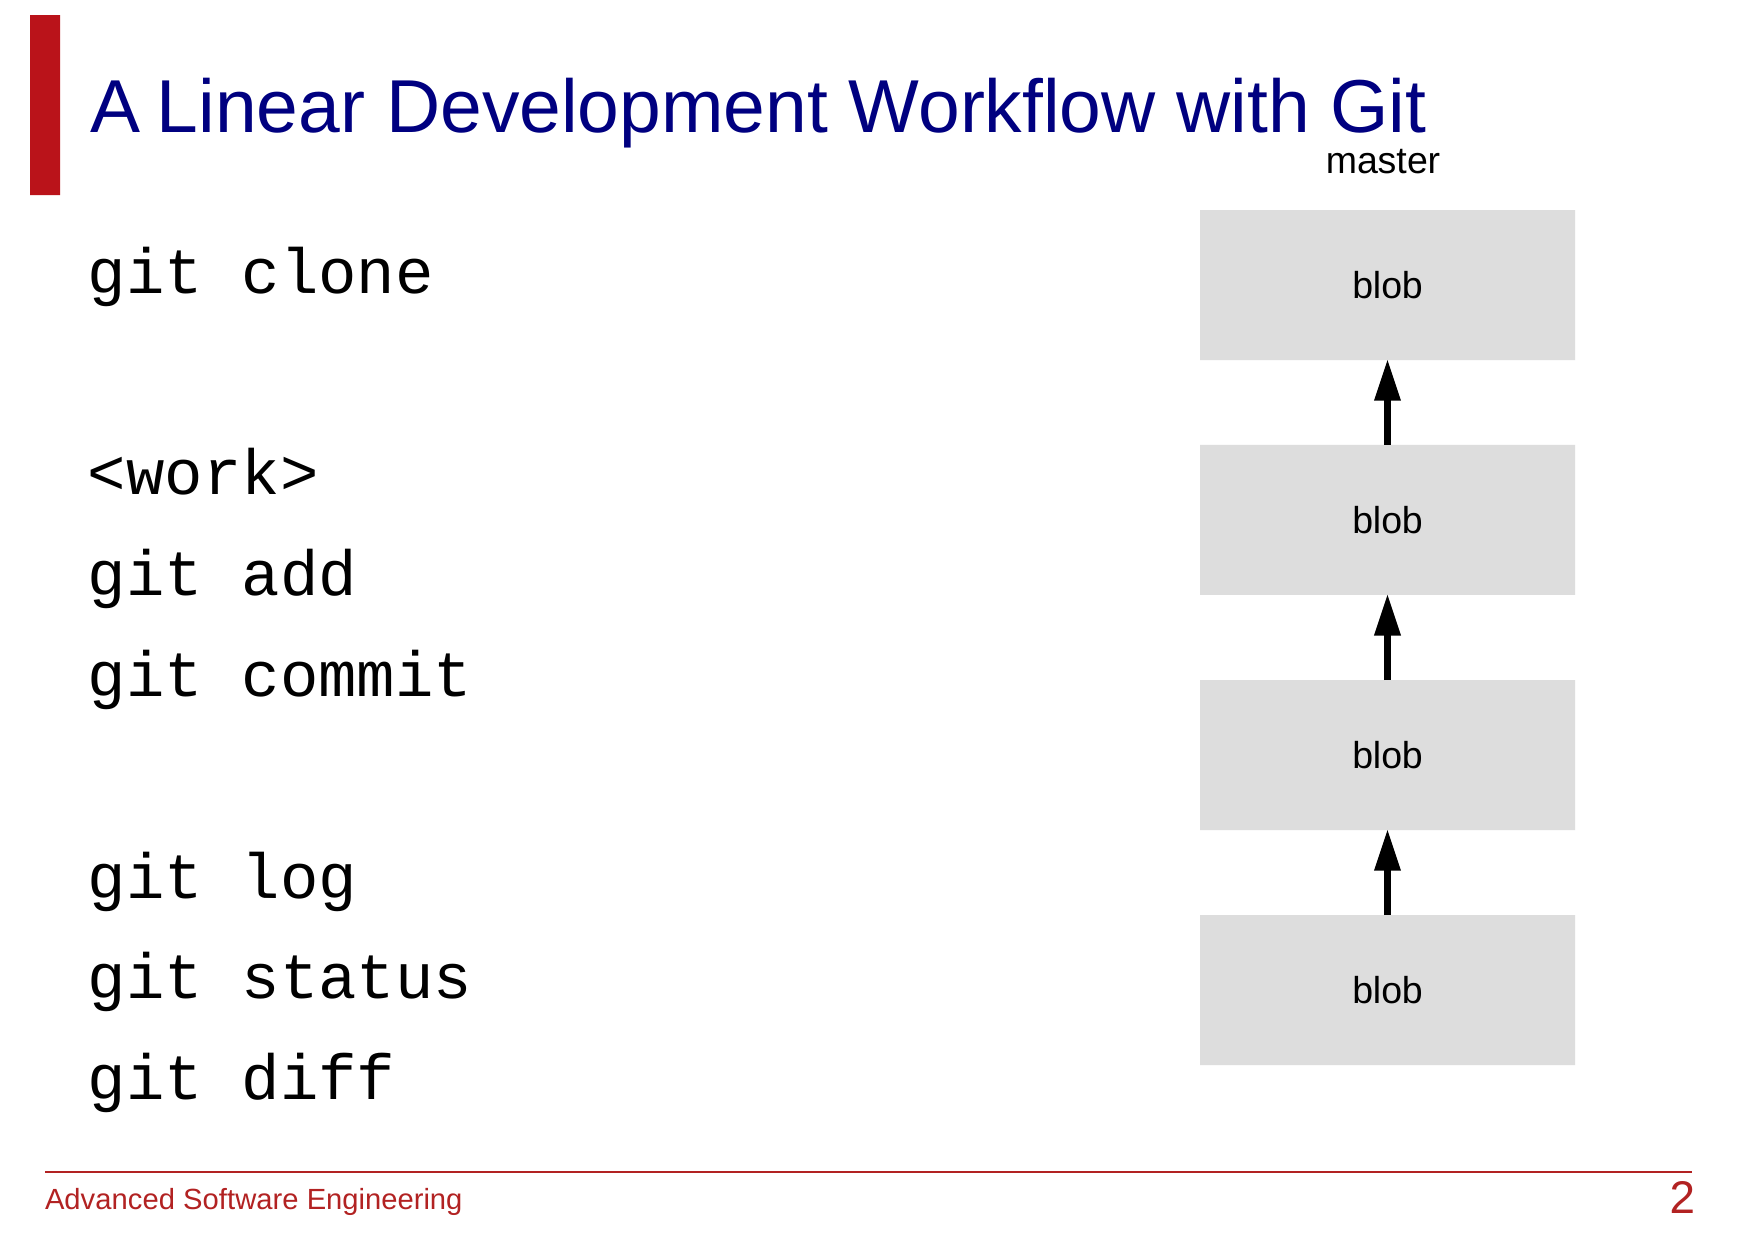

# A Linear Development Workflow with Git
master
blob
git clone
<work>
git add
git commit
git log
git status
git diff
blob
blob
blob
2
Advanced Software Engineering